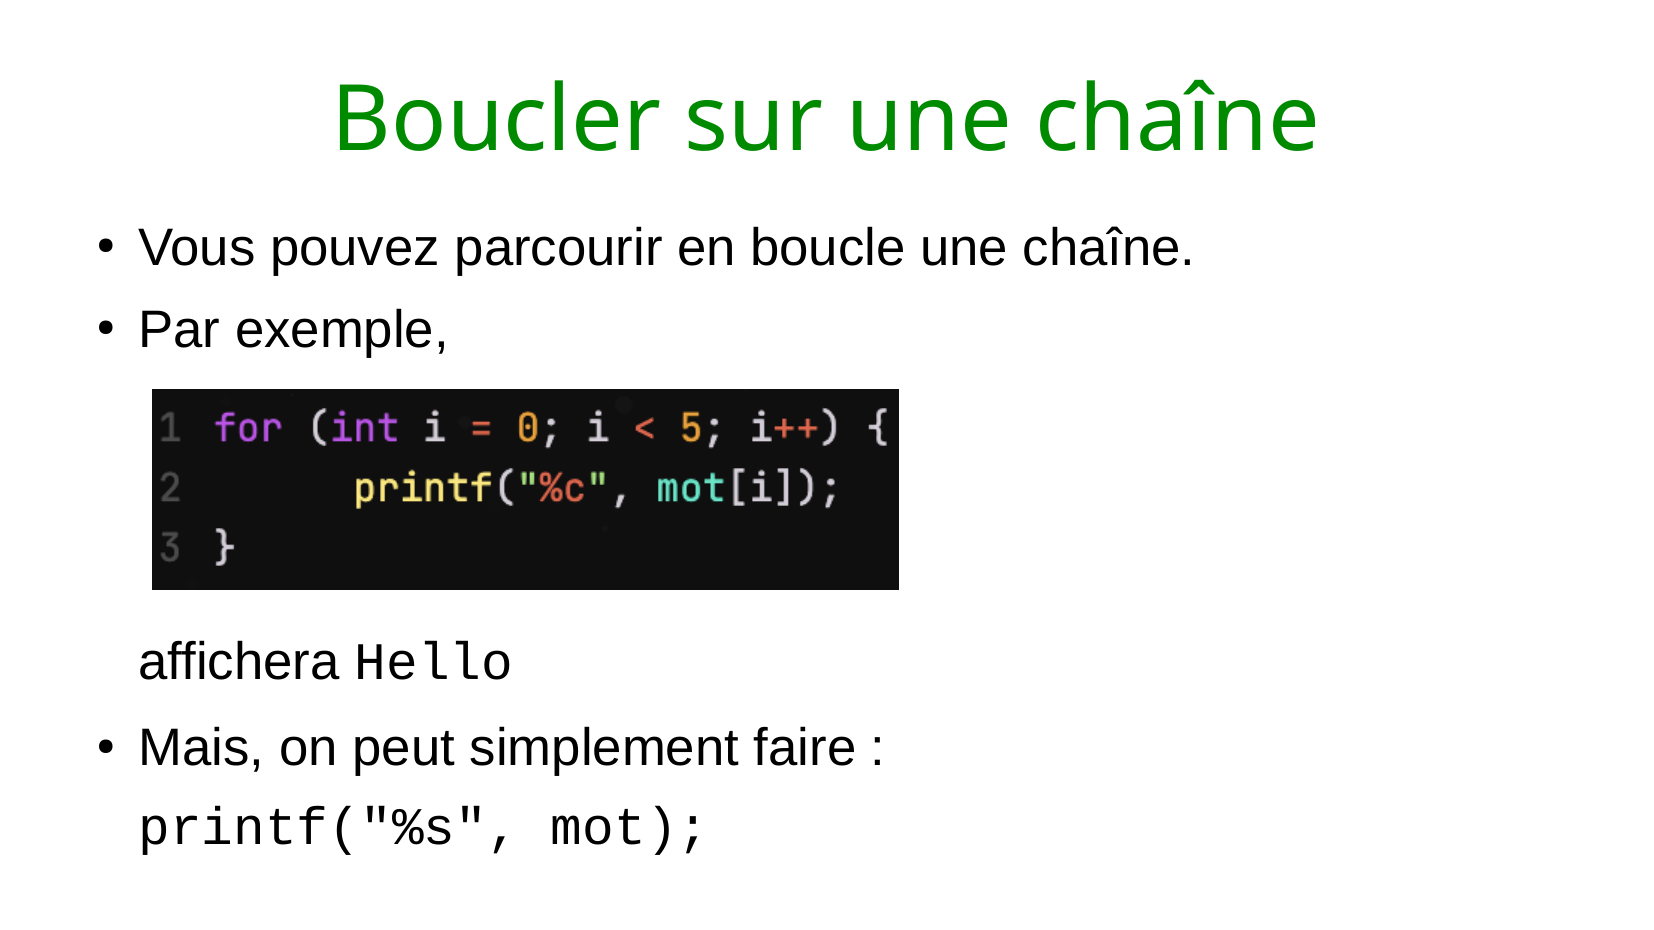

# Boucler sur une chaîne
Vous pouvez parcourir en boucle une chaîne.
Par exemple,
affichera Hello
Mais, on peut simplement faire :
printf("%s", mot);